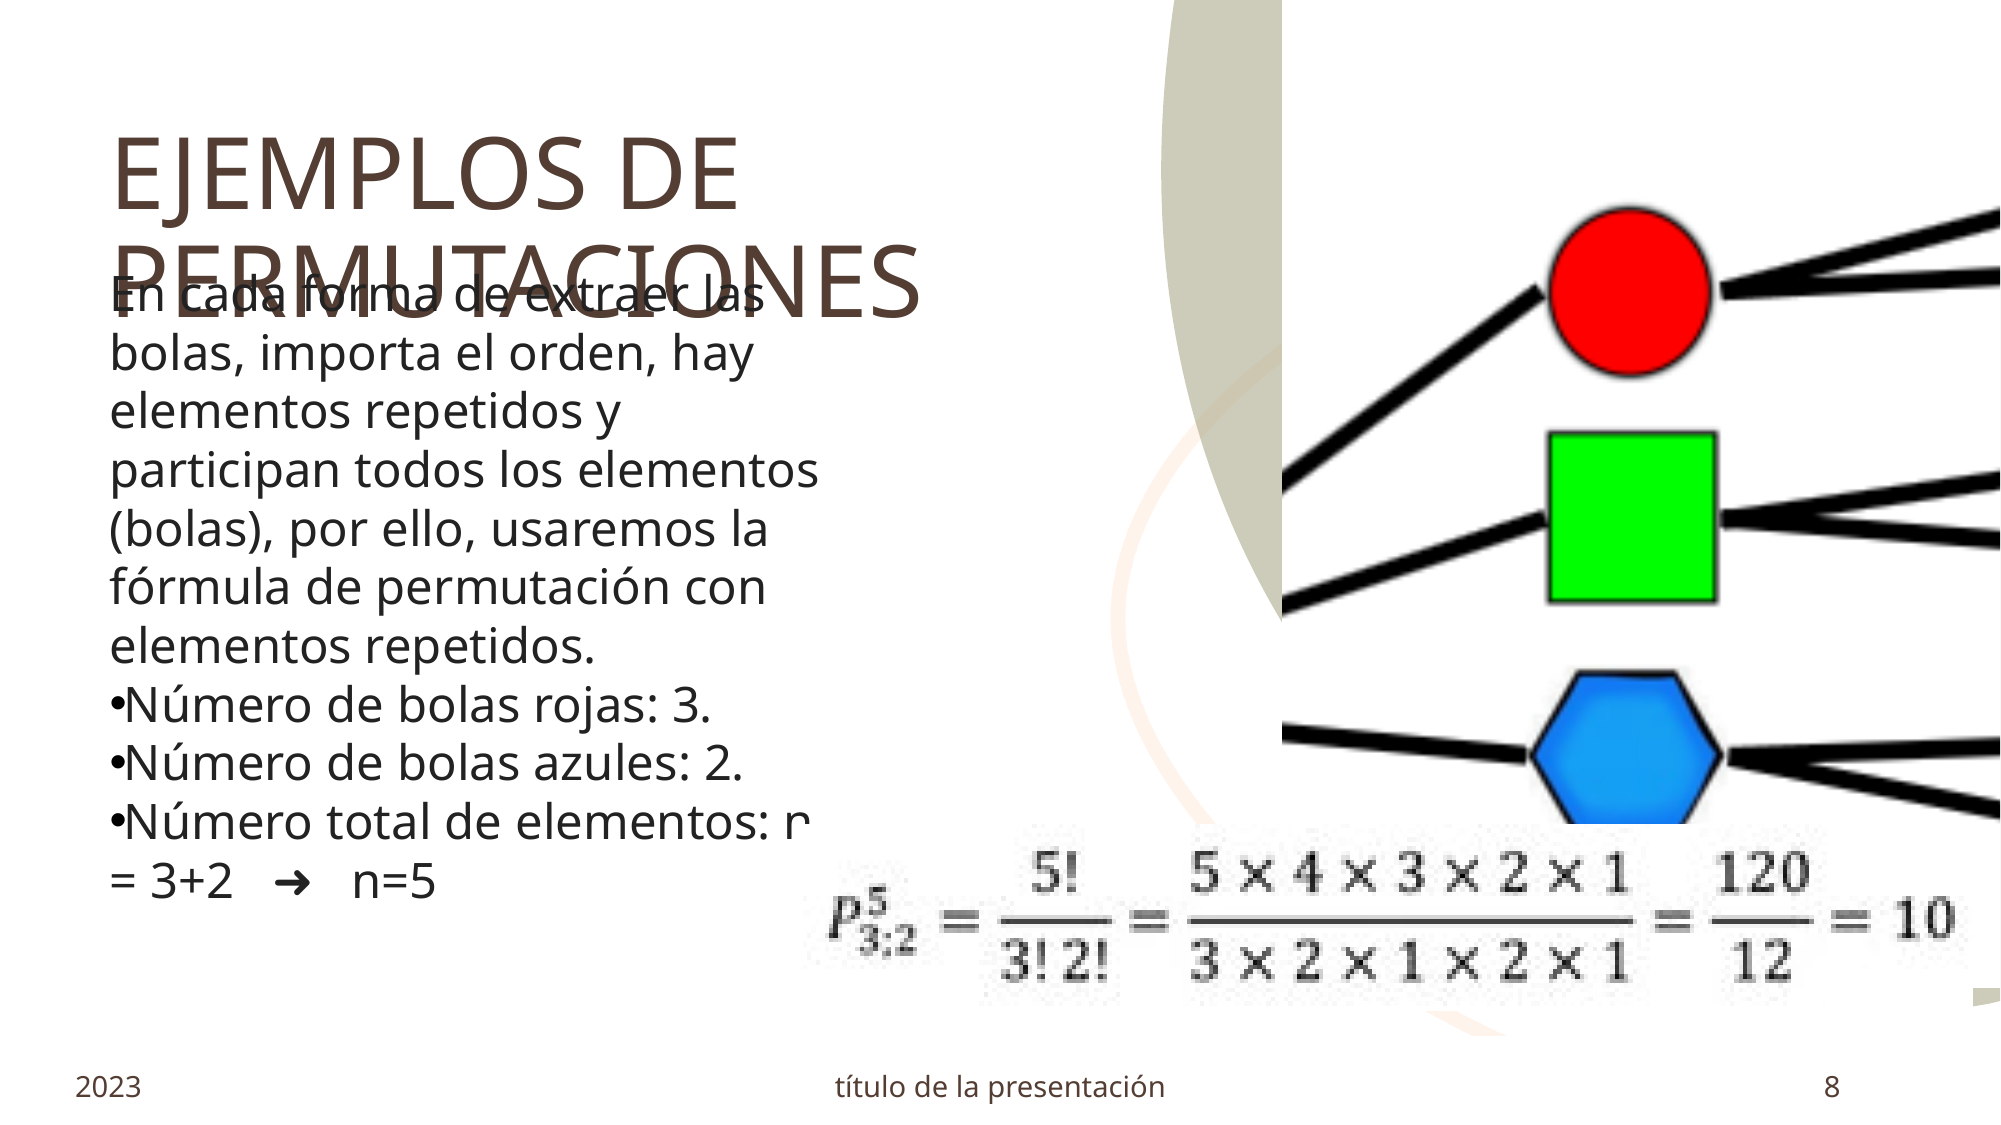

# EJEMPLOS DE PERMUTACIONES
En cada forma de extraer las bolas, importa el orden, hay elementos repetidos y participan todos los elementos (bolas), por ello, usaremos la fórmula de permutación con elementos repetidos.
Número de bolas rojas: 3.
Número de bolas azules: 2.
Número total de elementos: n = 3+2   ➜   n=5
2023
título de la presentación